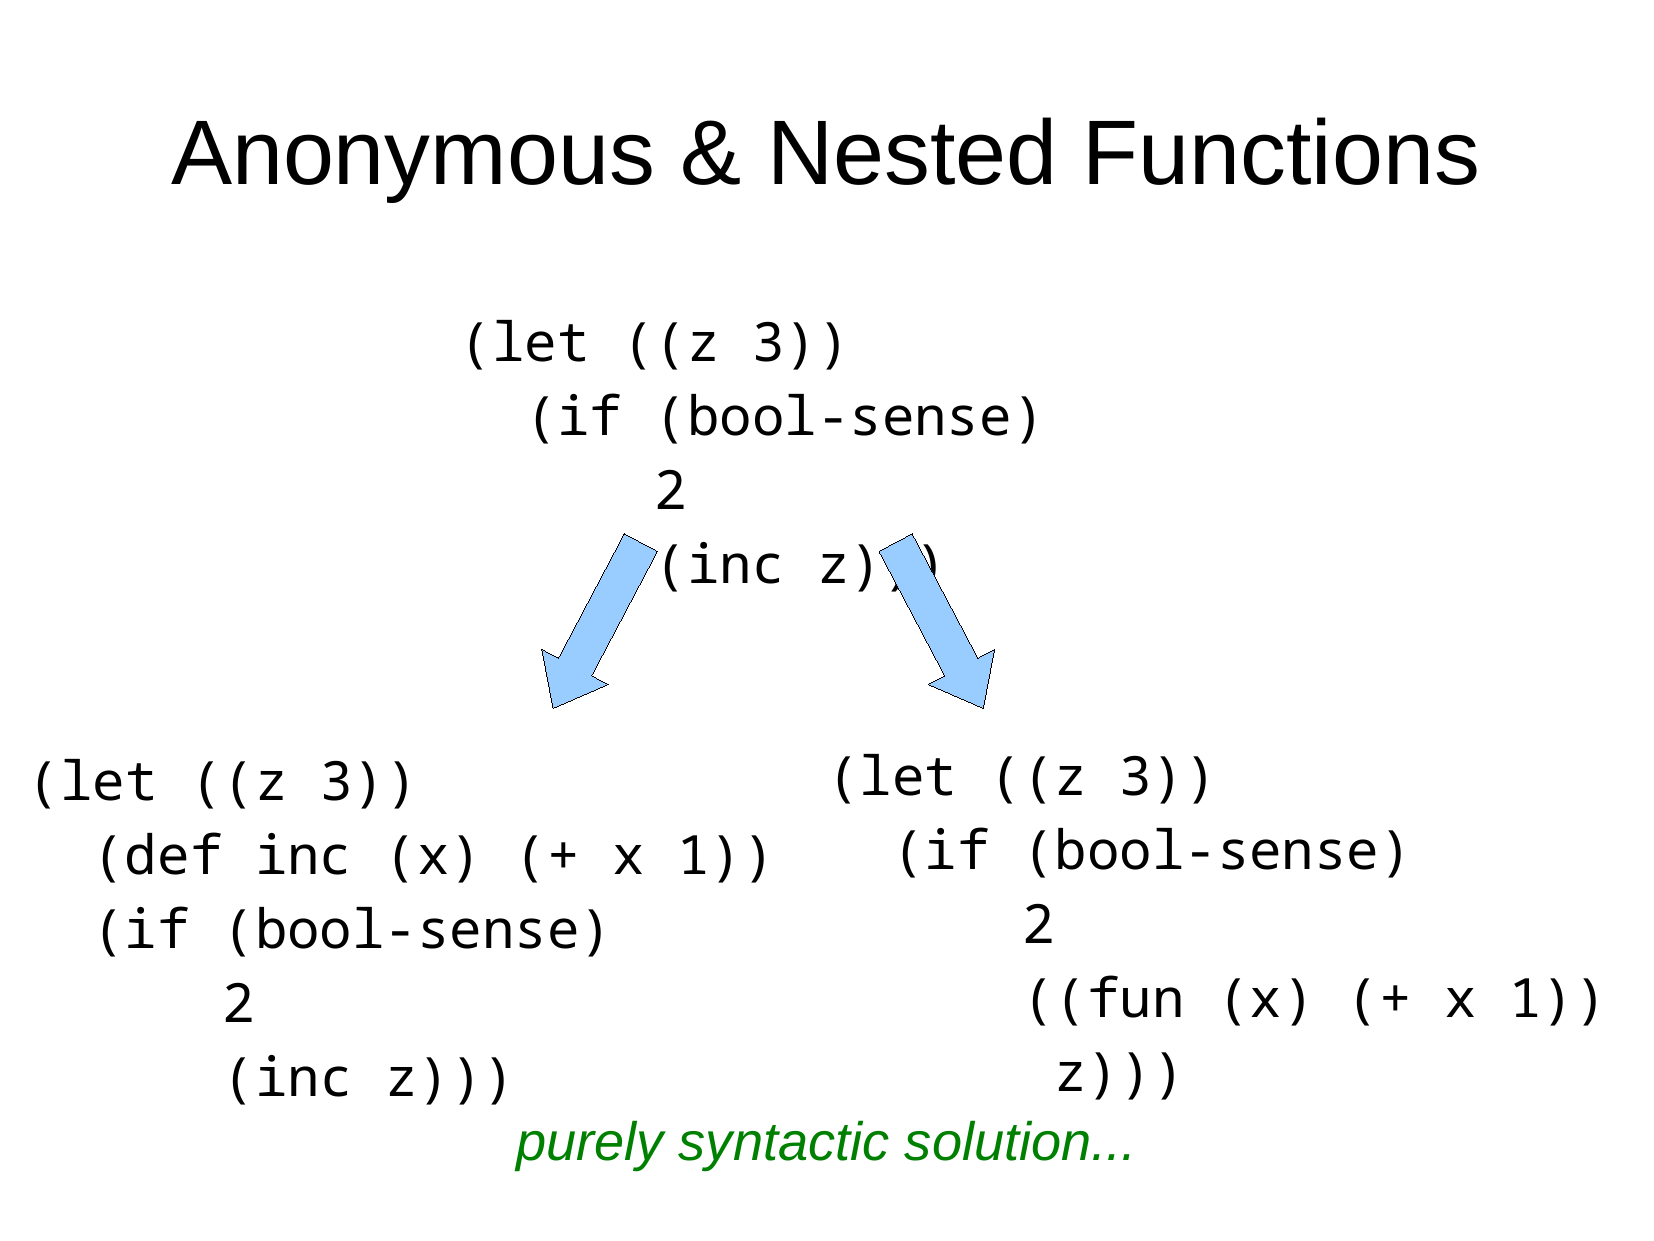

# Anonymous & Nested Functions
(let ((z 3))
 (if (bool-sense)
 2
 (inc z)))
(let ((z 3))
 (if (bool-sense)
 2
 ((fun (x) (+ x 1))
 z)))
(let ((z 3))
 (def inc (x) (+ x 1))
 (if (bool-sense)
 2
 (inc z)))
purely syntactic solution...